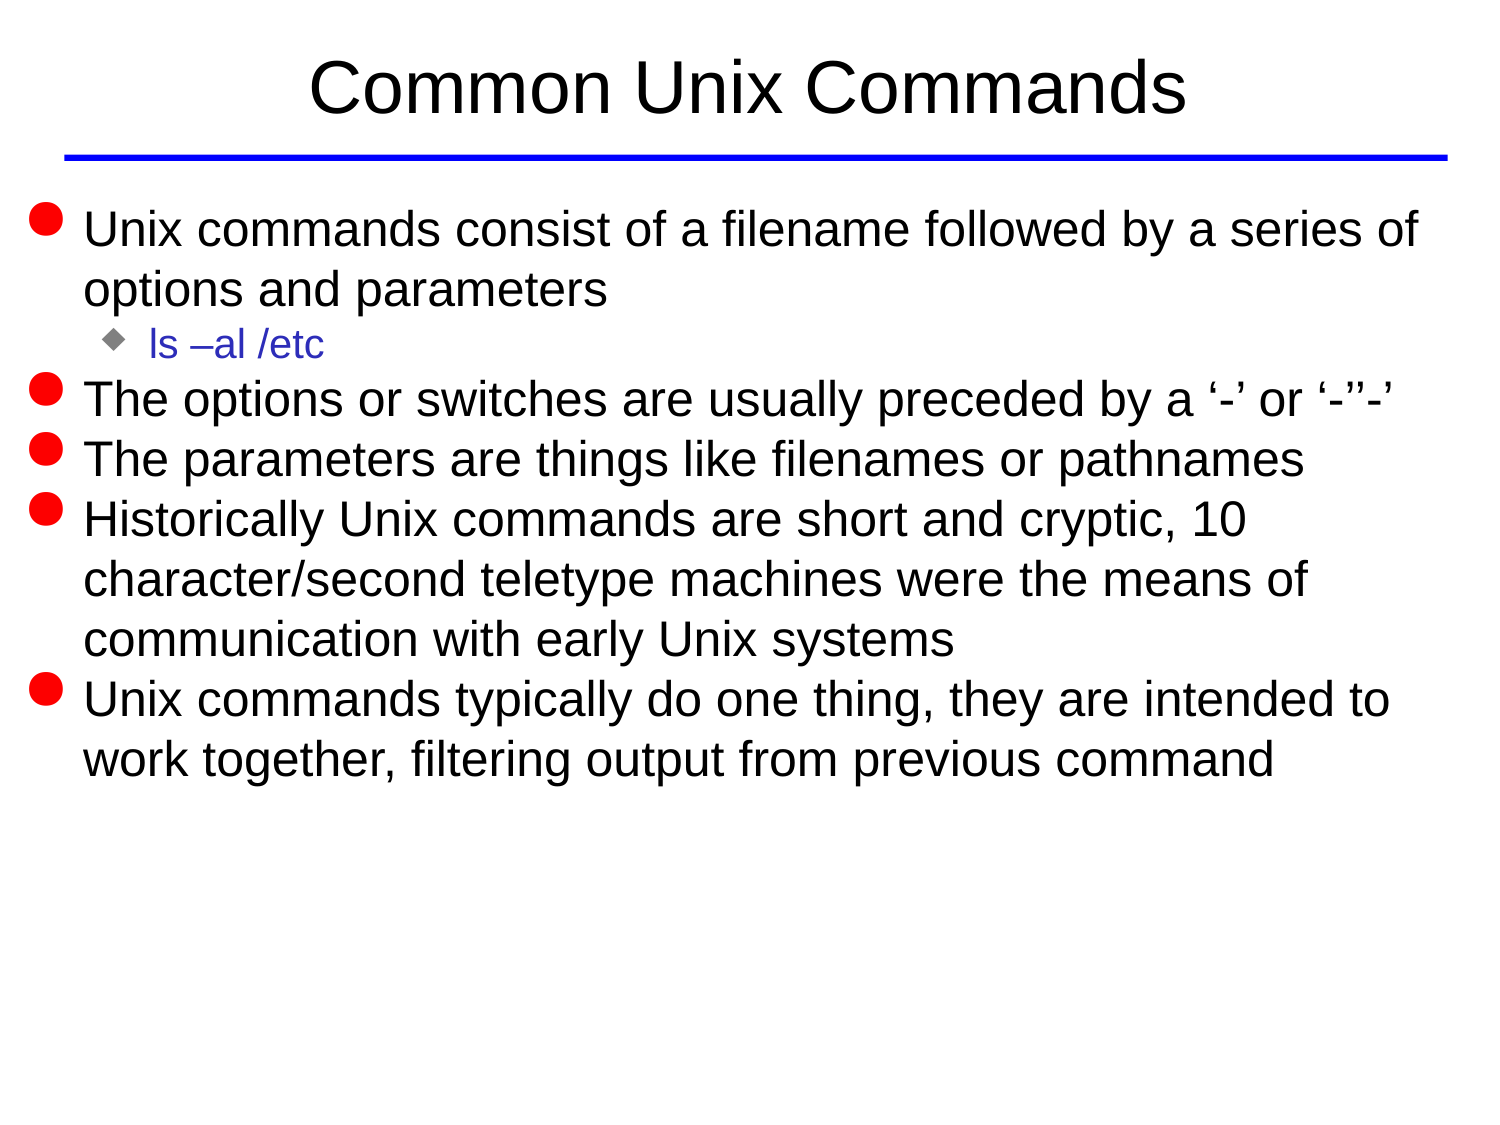

# Common Unix Commands
Unix commands consist of a filename followed by a series of options and parameters
ls –al /etc
The options or switches are usually preceded by a ‘-’ or ‘-’’-’
The parameters are things like filenames or pathnames
Historically Unix commands are short and cryptic, 10 character/second teletype machines were the means of communication with early Unix systems
Unix commands typically do one thing, they are intended to work together, filtering output from previous command